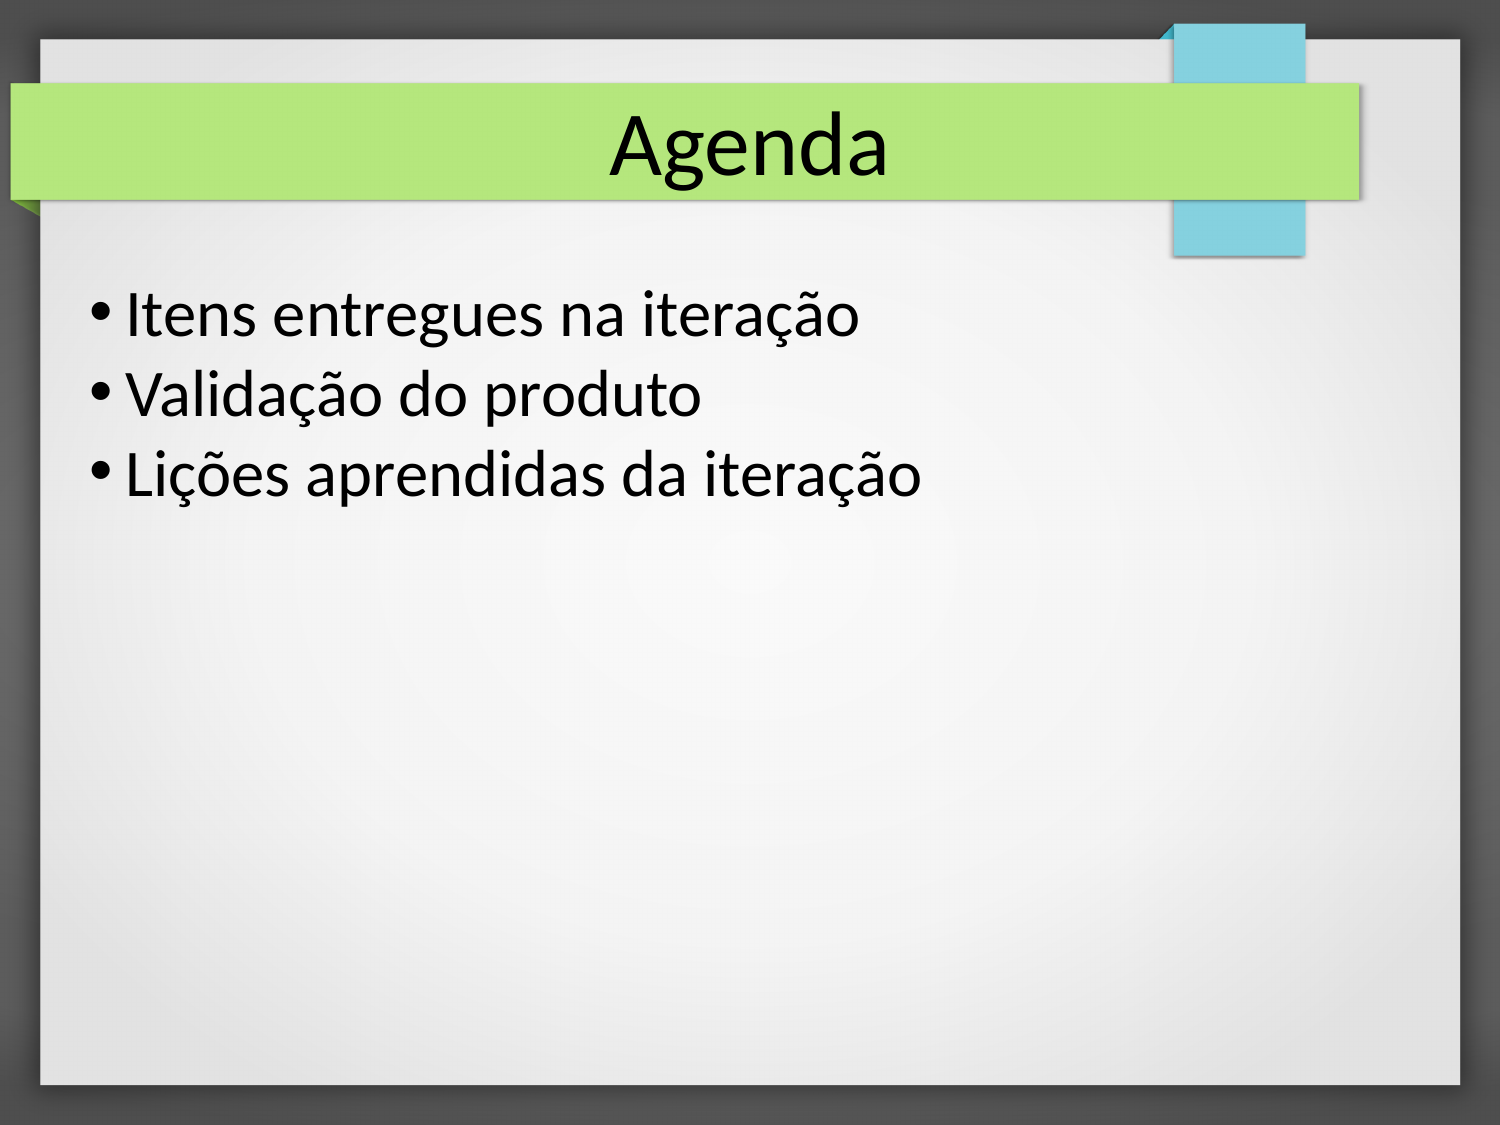

Agenda
Itens entregues na iteração
Validação do produto
Lições aprendidas da iteração